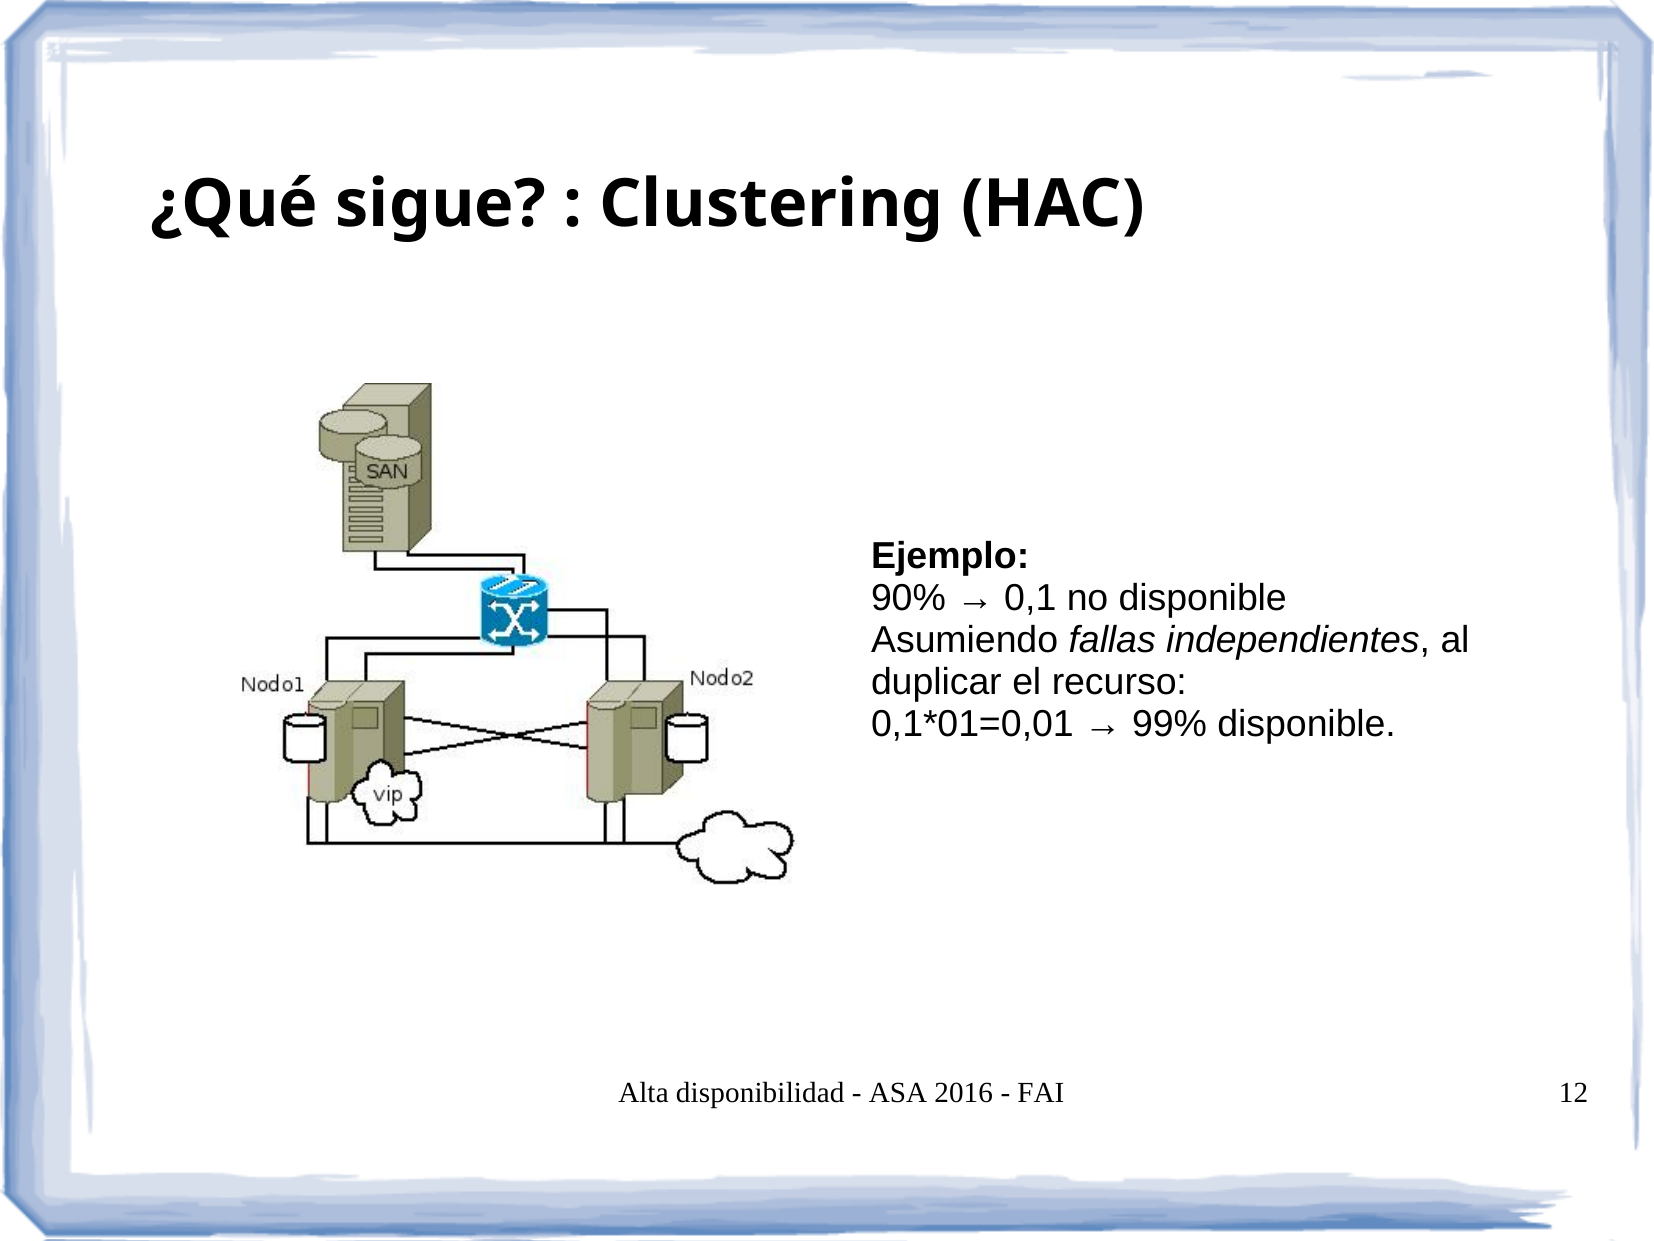

¿Qué sigue? : Clustering (HAC)
Ejemplo:
90% → 0,1 no disponible
Asumiendo fallas independientes, al
duplicar el recurso:
0,1*01=0,01 → 99% disponible.
Alta disponibilidad - ASA 2016 - FAI
12